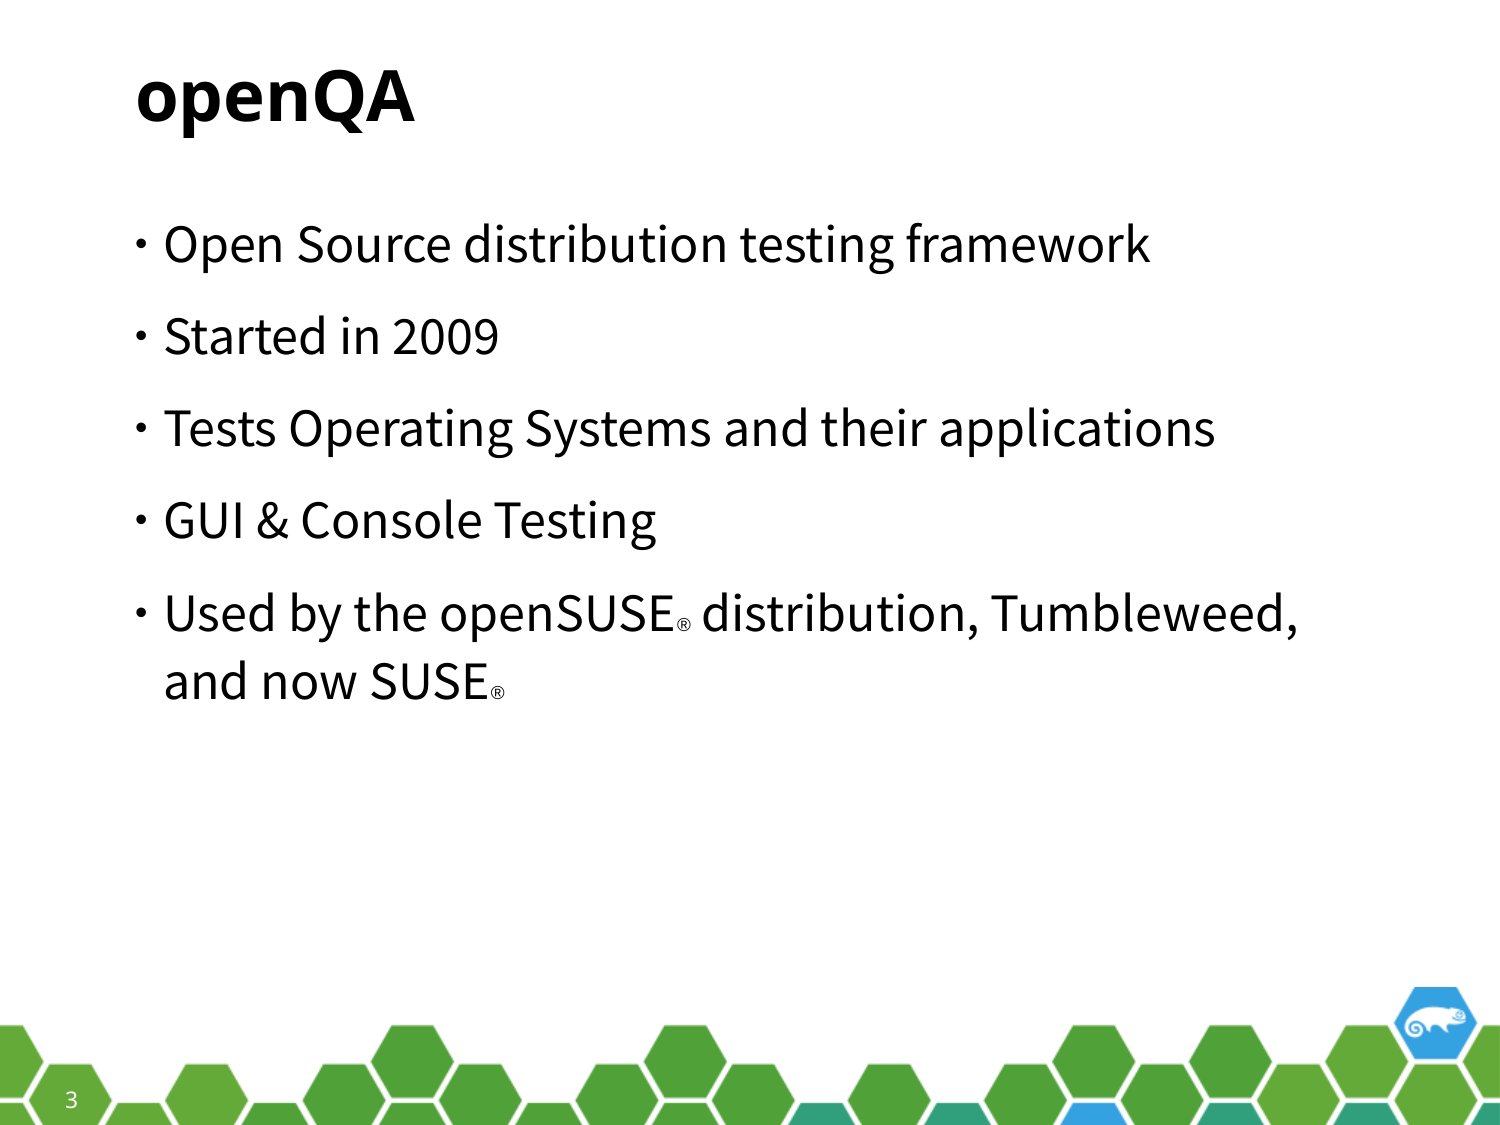

# openQA
Open Source distribution testing framework
Started in 2009
Tests Operating Systems and their applications
GUI & Console Testing
Used by the openSUSE® distribution, Tumbleweed, and now SUSE®